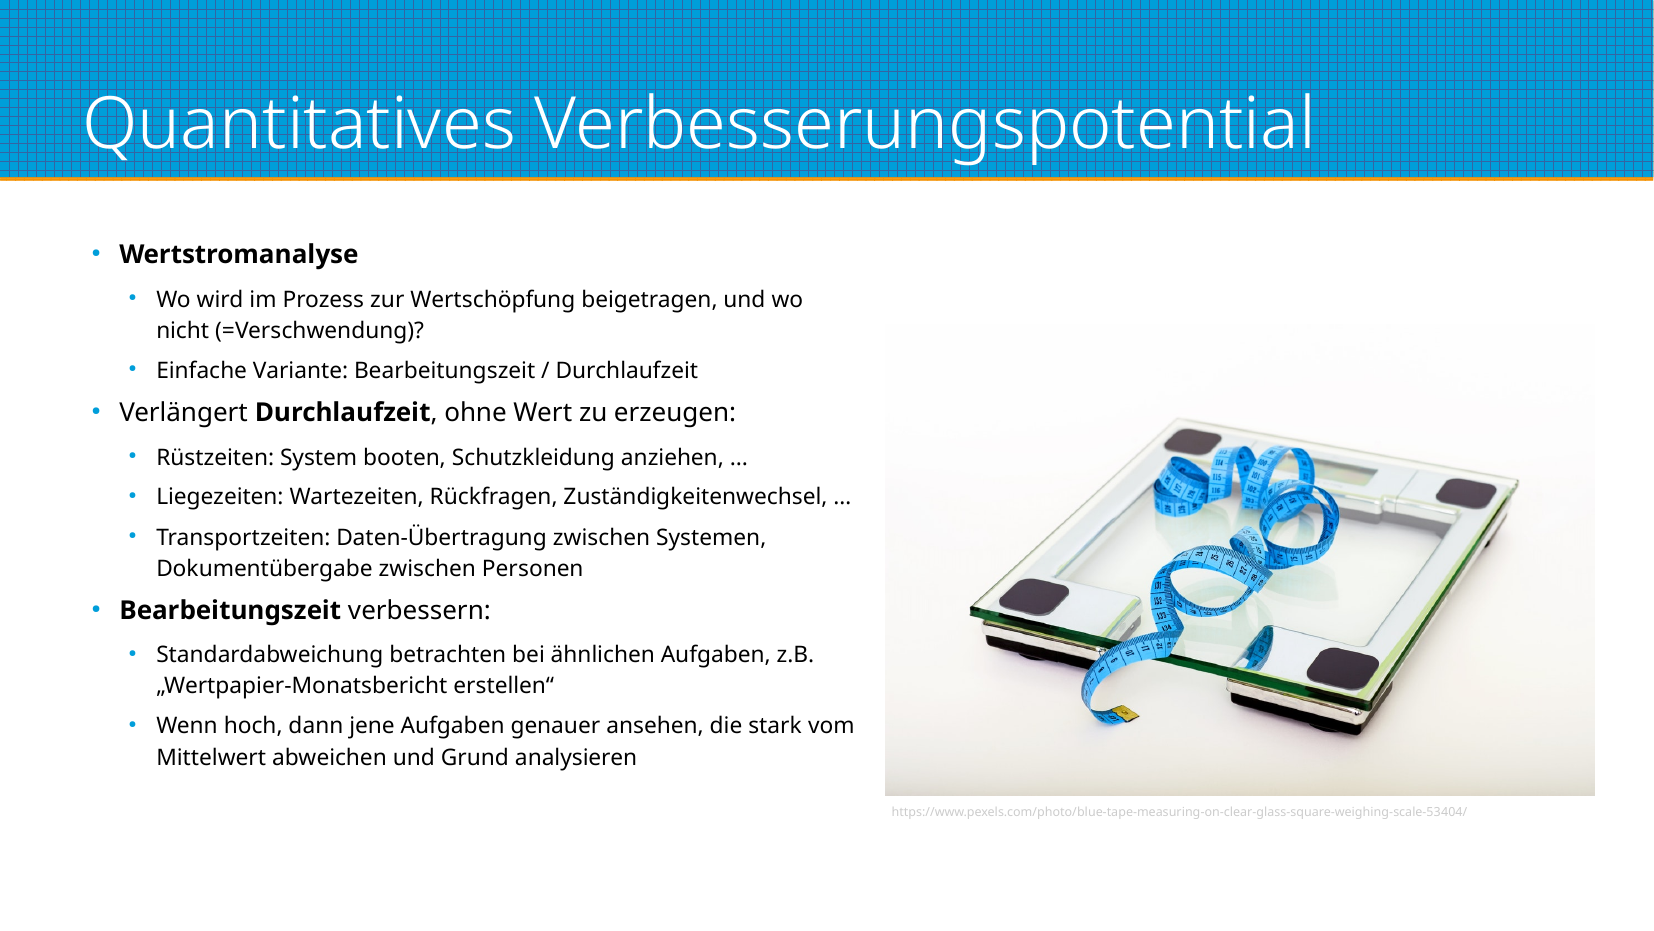

# Quantitatives Verbesserungspotential
Wertstromanalyse
Wo wird im Prozess zur Wertschöpfung beigetragen, und wo nicht (=Verschwendung)?
Einfache Variante: Bearbeitungszeit / Durchlaufzeit
Verlängert Durchlaufzeit, ohne Wert zu erzeugen:
Rüstzeiten: System booten, Schutzkleidung anziehen, ...
Liegezeiten: Wartezeiten, Rückfragen, Zuständigkeitenwechsel, …
Transportzeiten: Daten-Übertragung zwischen Systemen, Dokumentübergabe zwischen Personen
Bearbeitungszeit verbessern:
Standardabweichung betrachten bei ähnlichen Aufgaben, z.B. „Wertpapier-Monatsbericht erstellen“
Wenn hoch, dann jene Aufgaben genauer ansehen, die stark vom Mittelwert abweichen und Grund analysieren
https://www.pexels.com/photo/blue-tape-measuring-on-clear-glass-square-weighing-scale-53404/